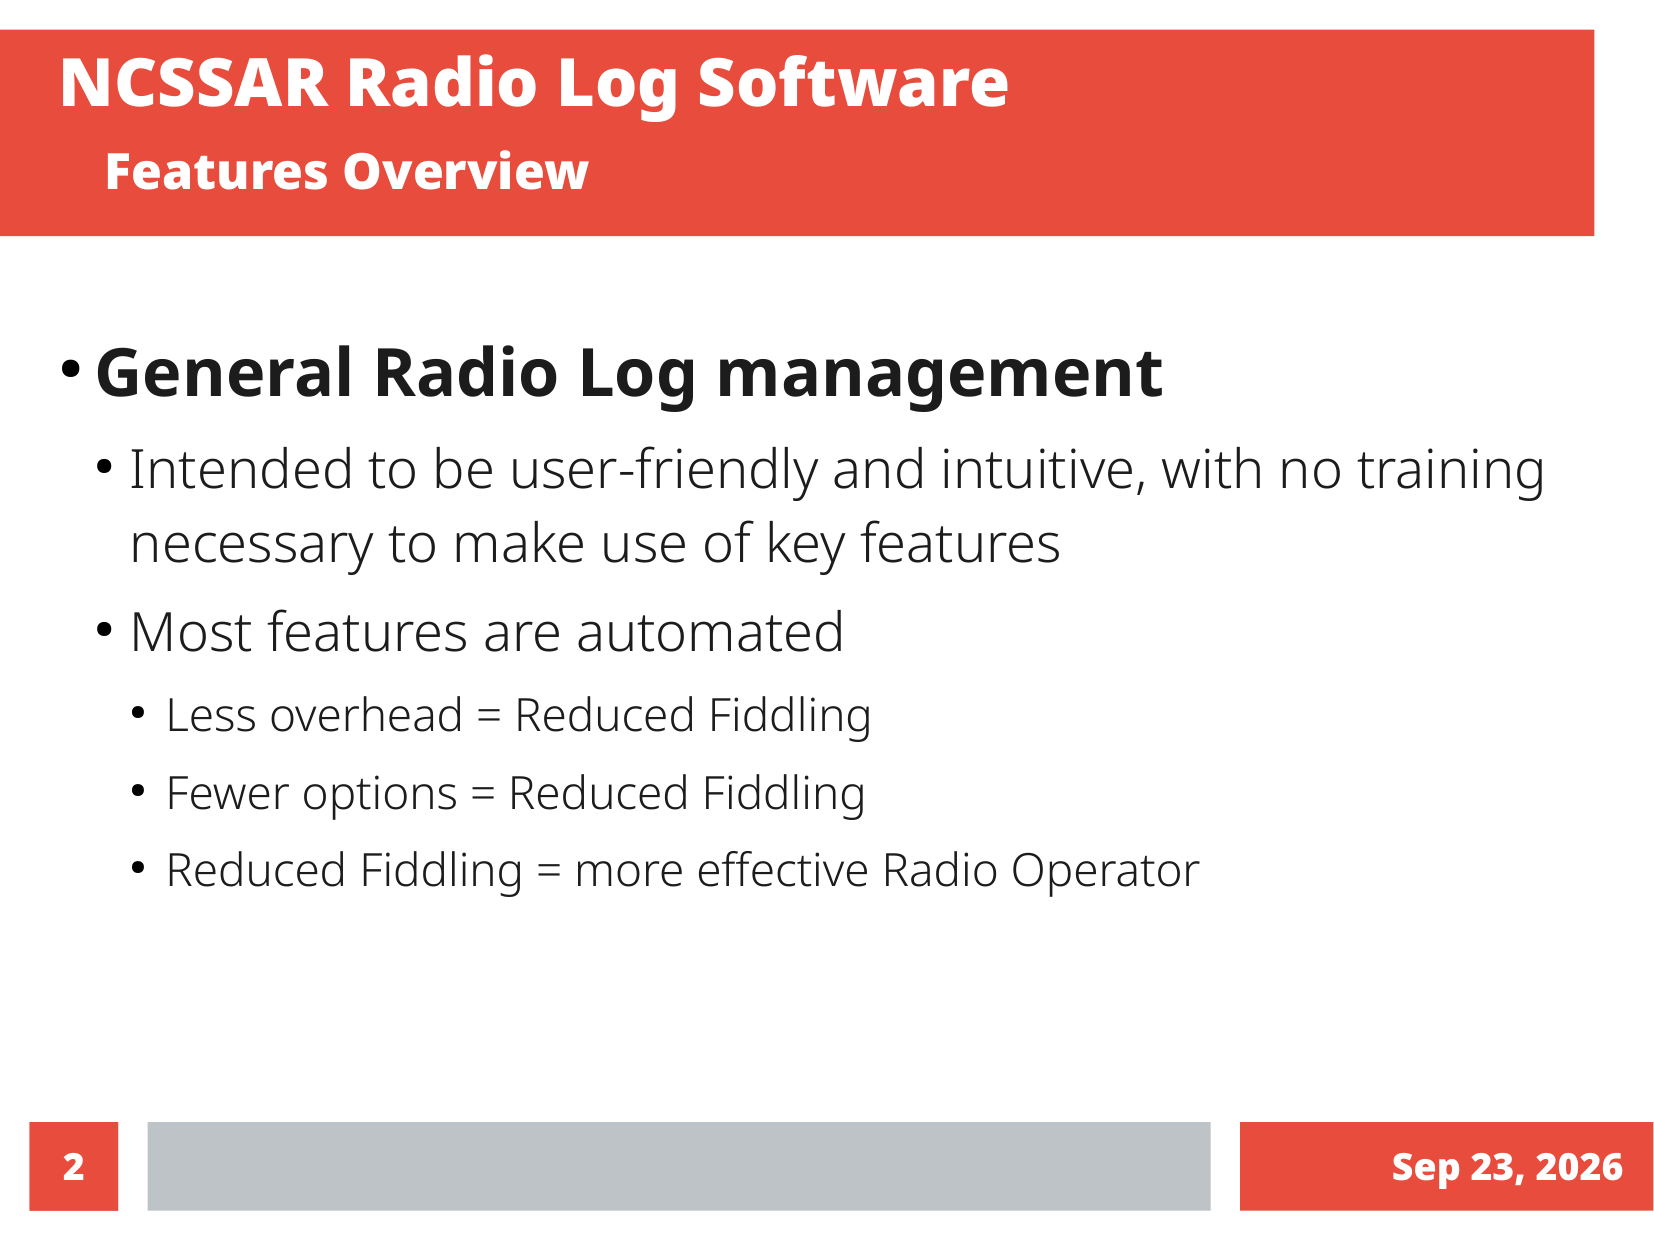

# NCSSAR Radio Log Software Features Overview
General Radio Log management
Intended to be user-friendly and intuitive, with no training necessary to make use of key features
Most features are automated
Less overhead = Reduced Fiddling
Fewer options = Reduced Fiddling
Reduced Fiddling = more effective Radio Operator
2